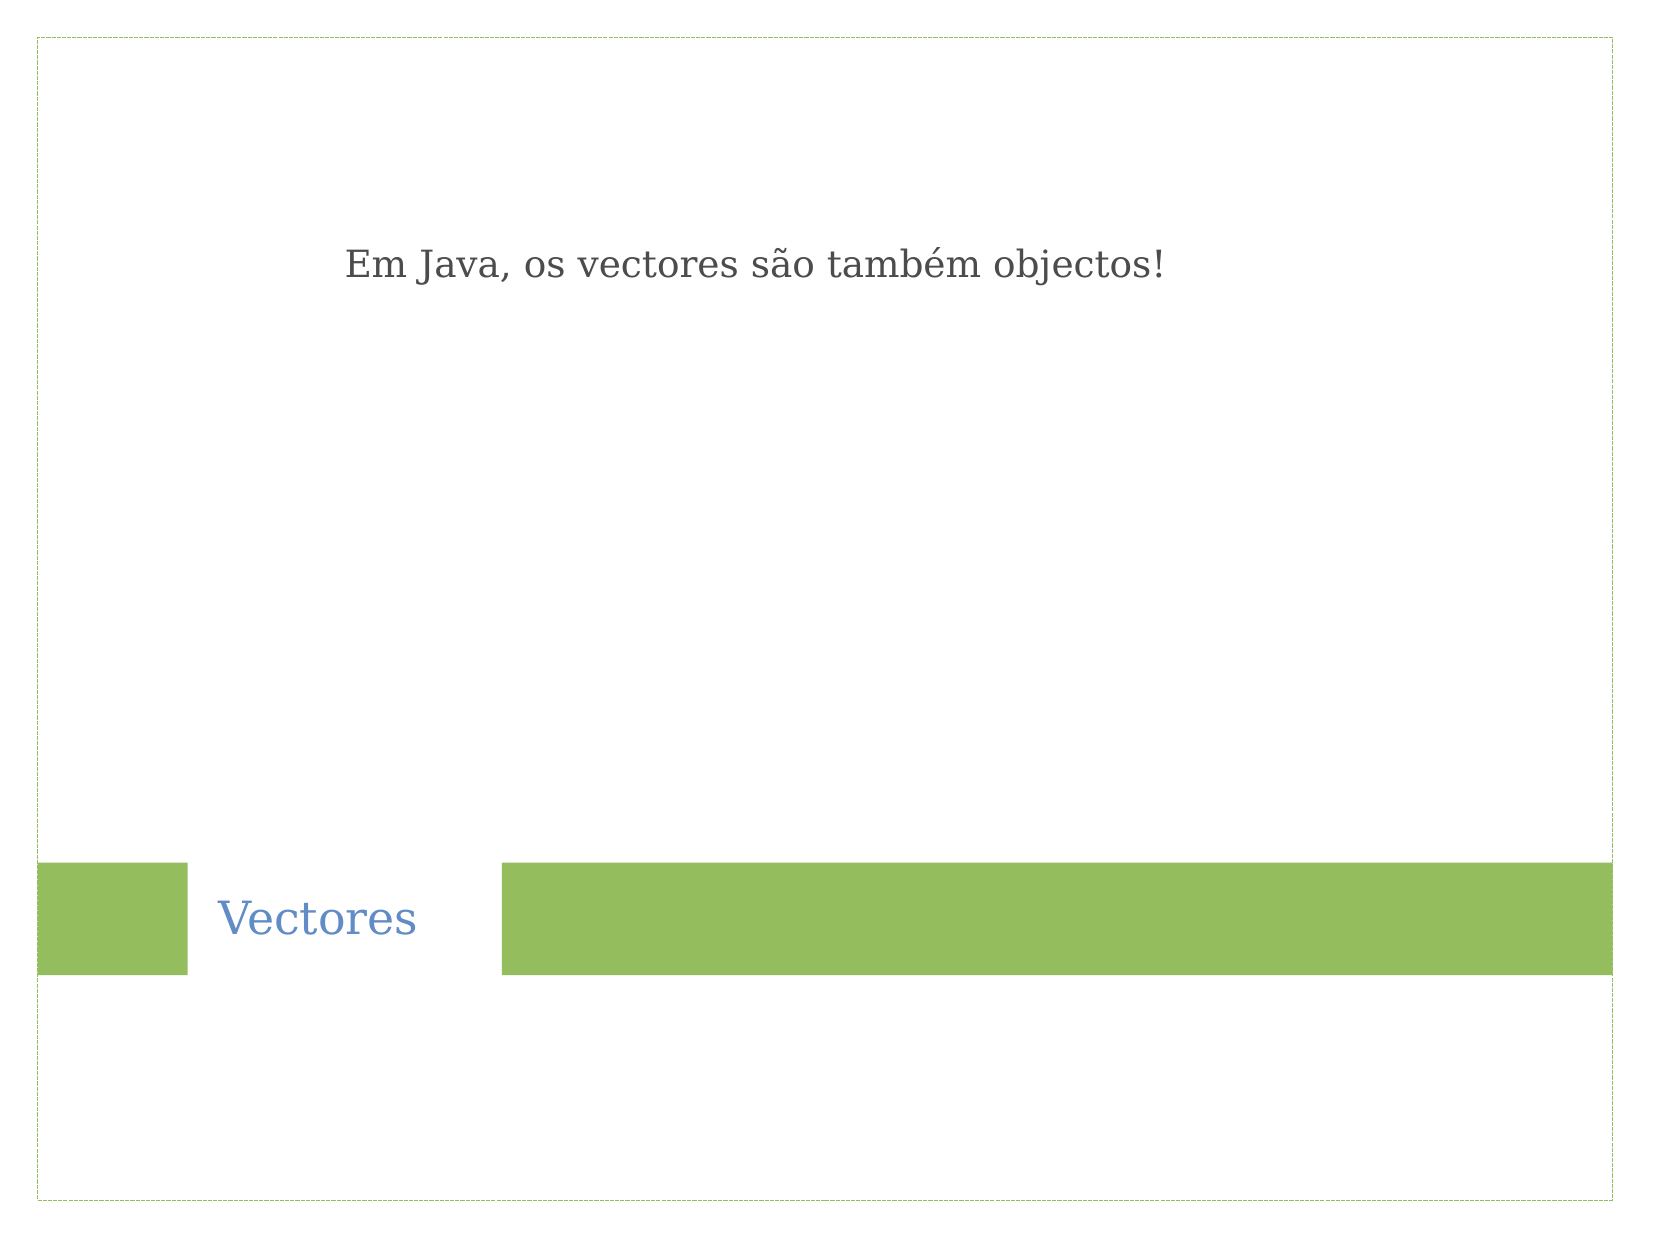

Em Java, os vectores são também objectos!
Vectores